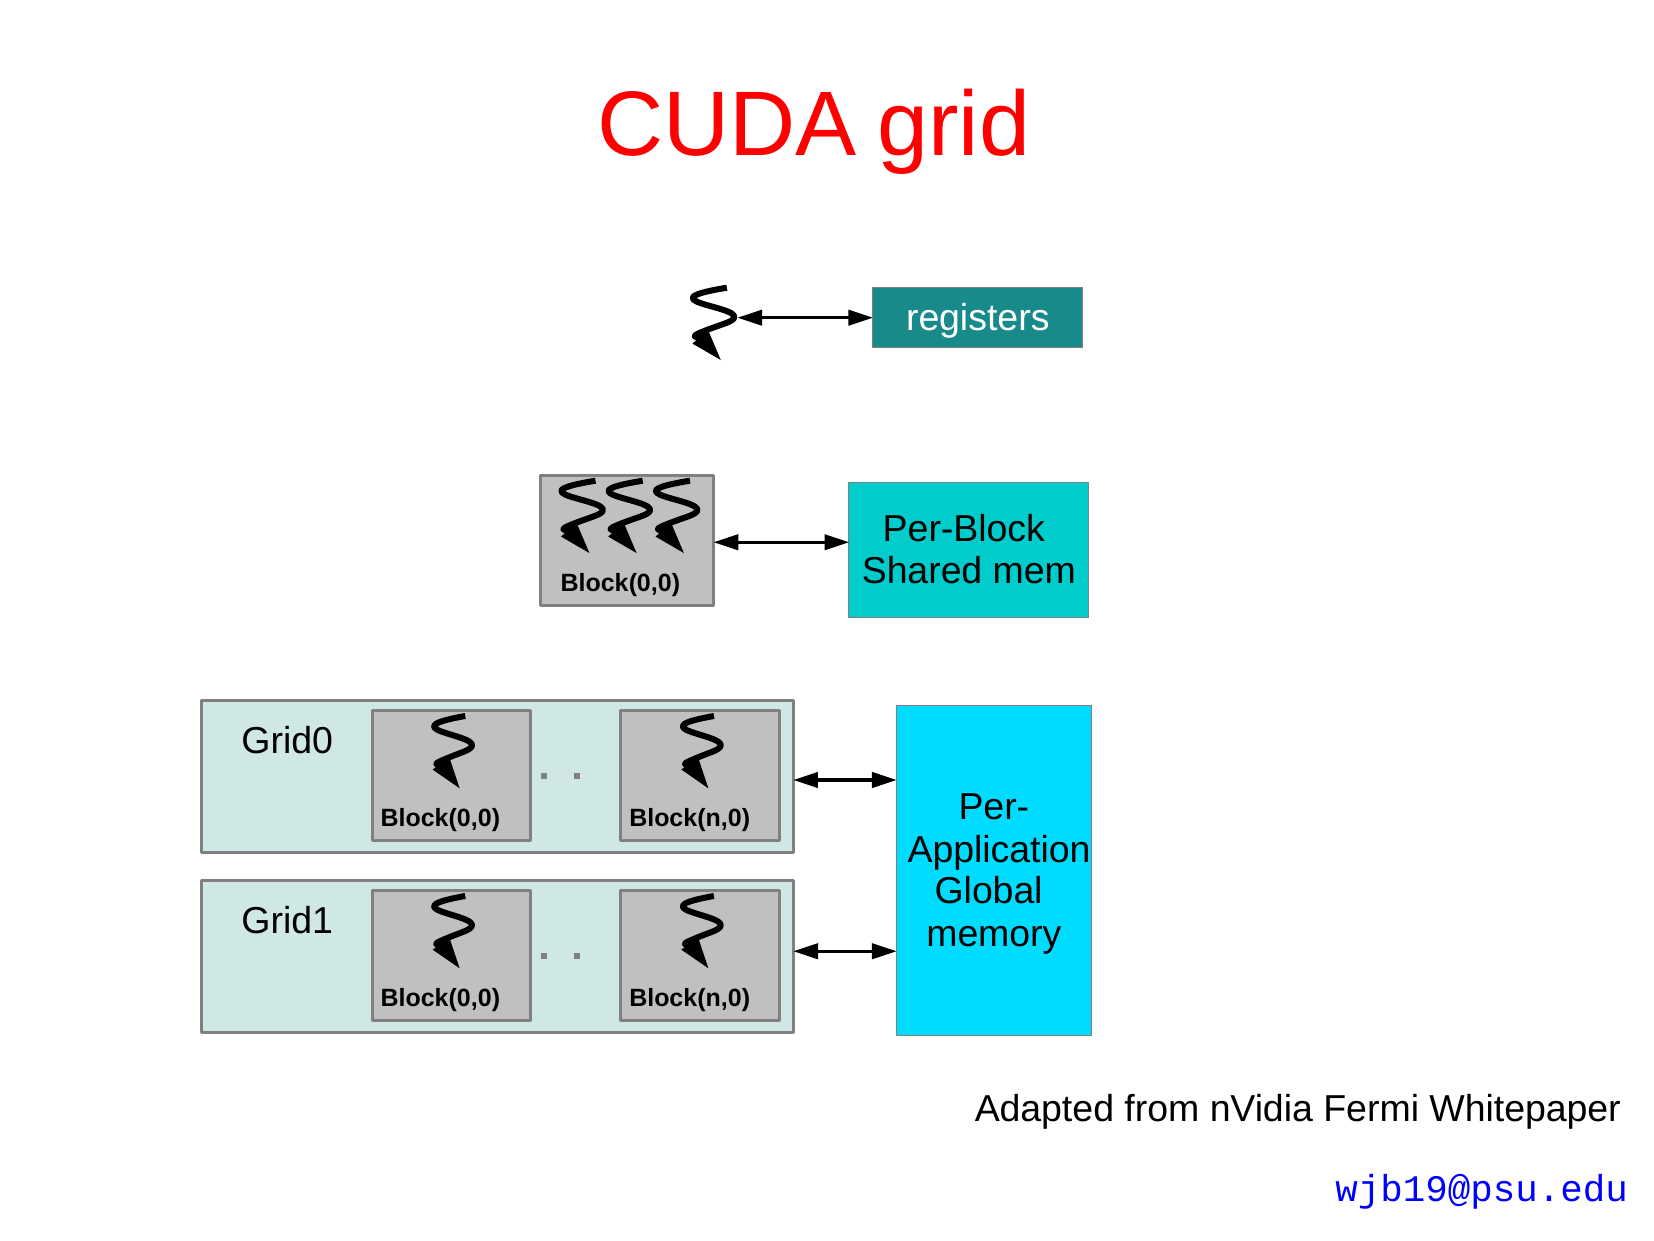

# CUDA grid
registers
Per-Block
Shared mem
Block(0,0)
Per-
 Application
Global
memory
Grid0
Block(0,0)
Block(n,0)
Grid1
Block(0,0)
Block(n,0)
Adapted from nVidia Fermi Whitepaper
wjb19@psu.edu